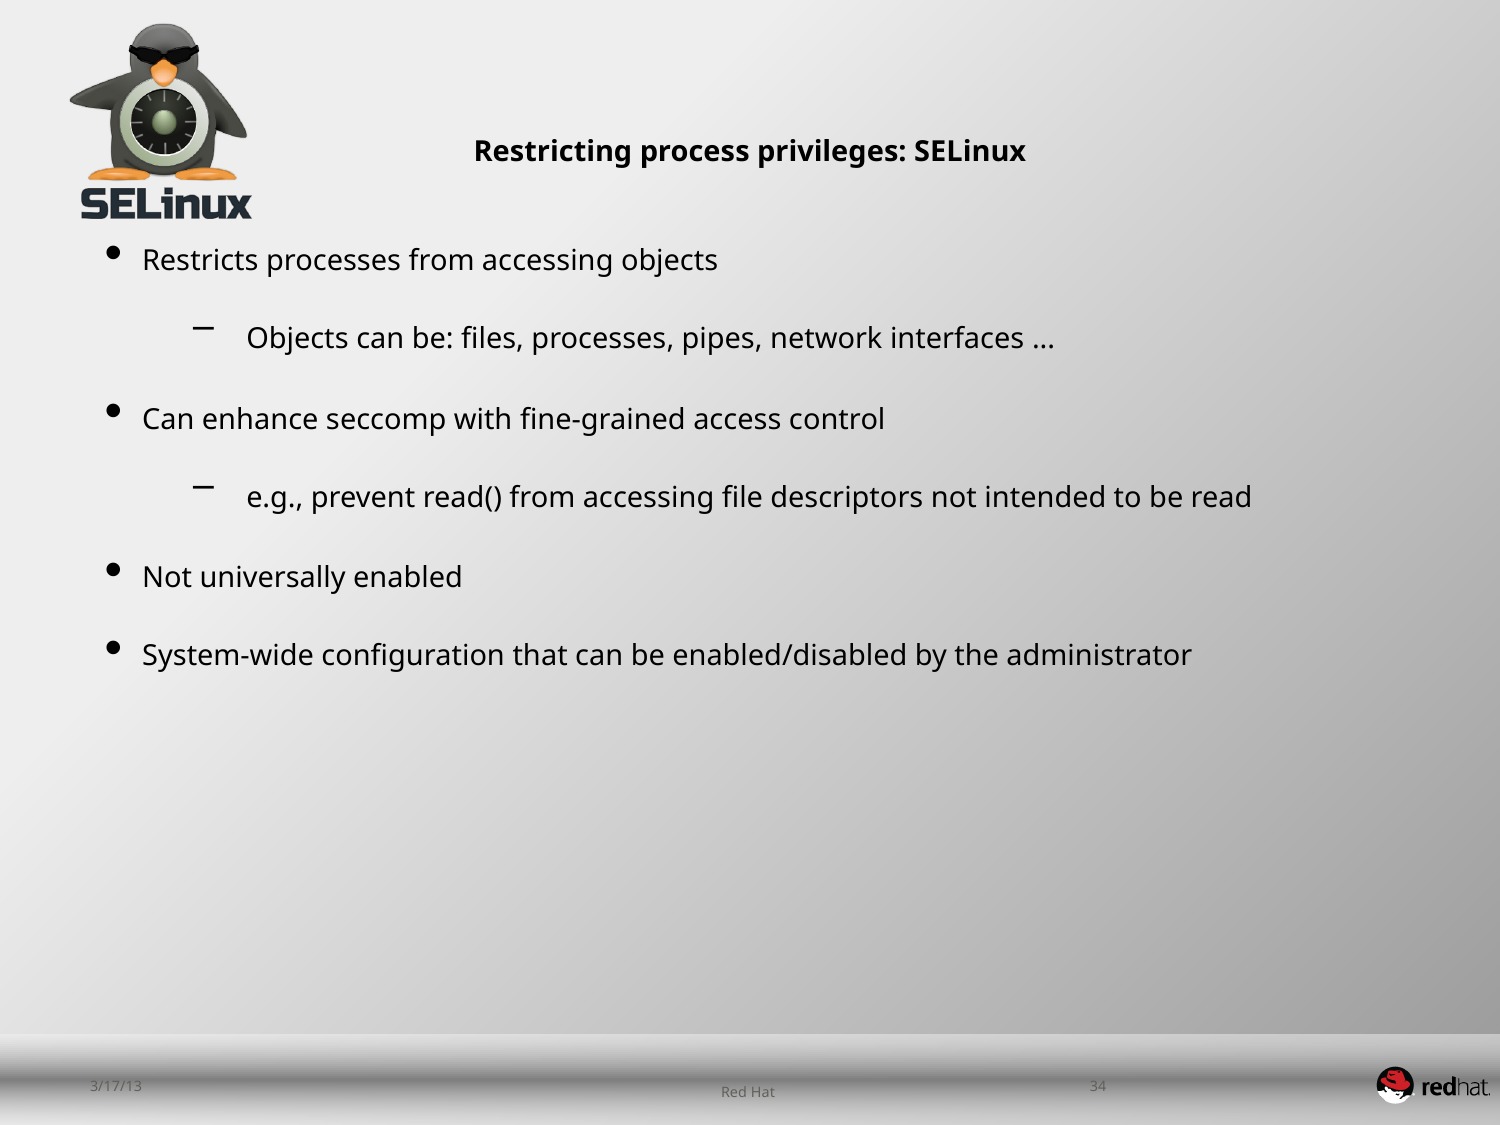

# Restricting process privileges: SELinux
Restricts processes from accessing objects
Objects can be: files, processes, pipes, network interfaces ...
Can enhance seccomp with fine-grained access control
e.g., prevent read() from accessing file descriptors not intended to be read
Not universally enabled
System-wide configuration that can be enabled/disabled by the administrator
3/17/13
Red Hat